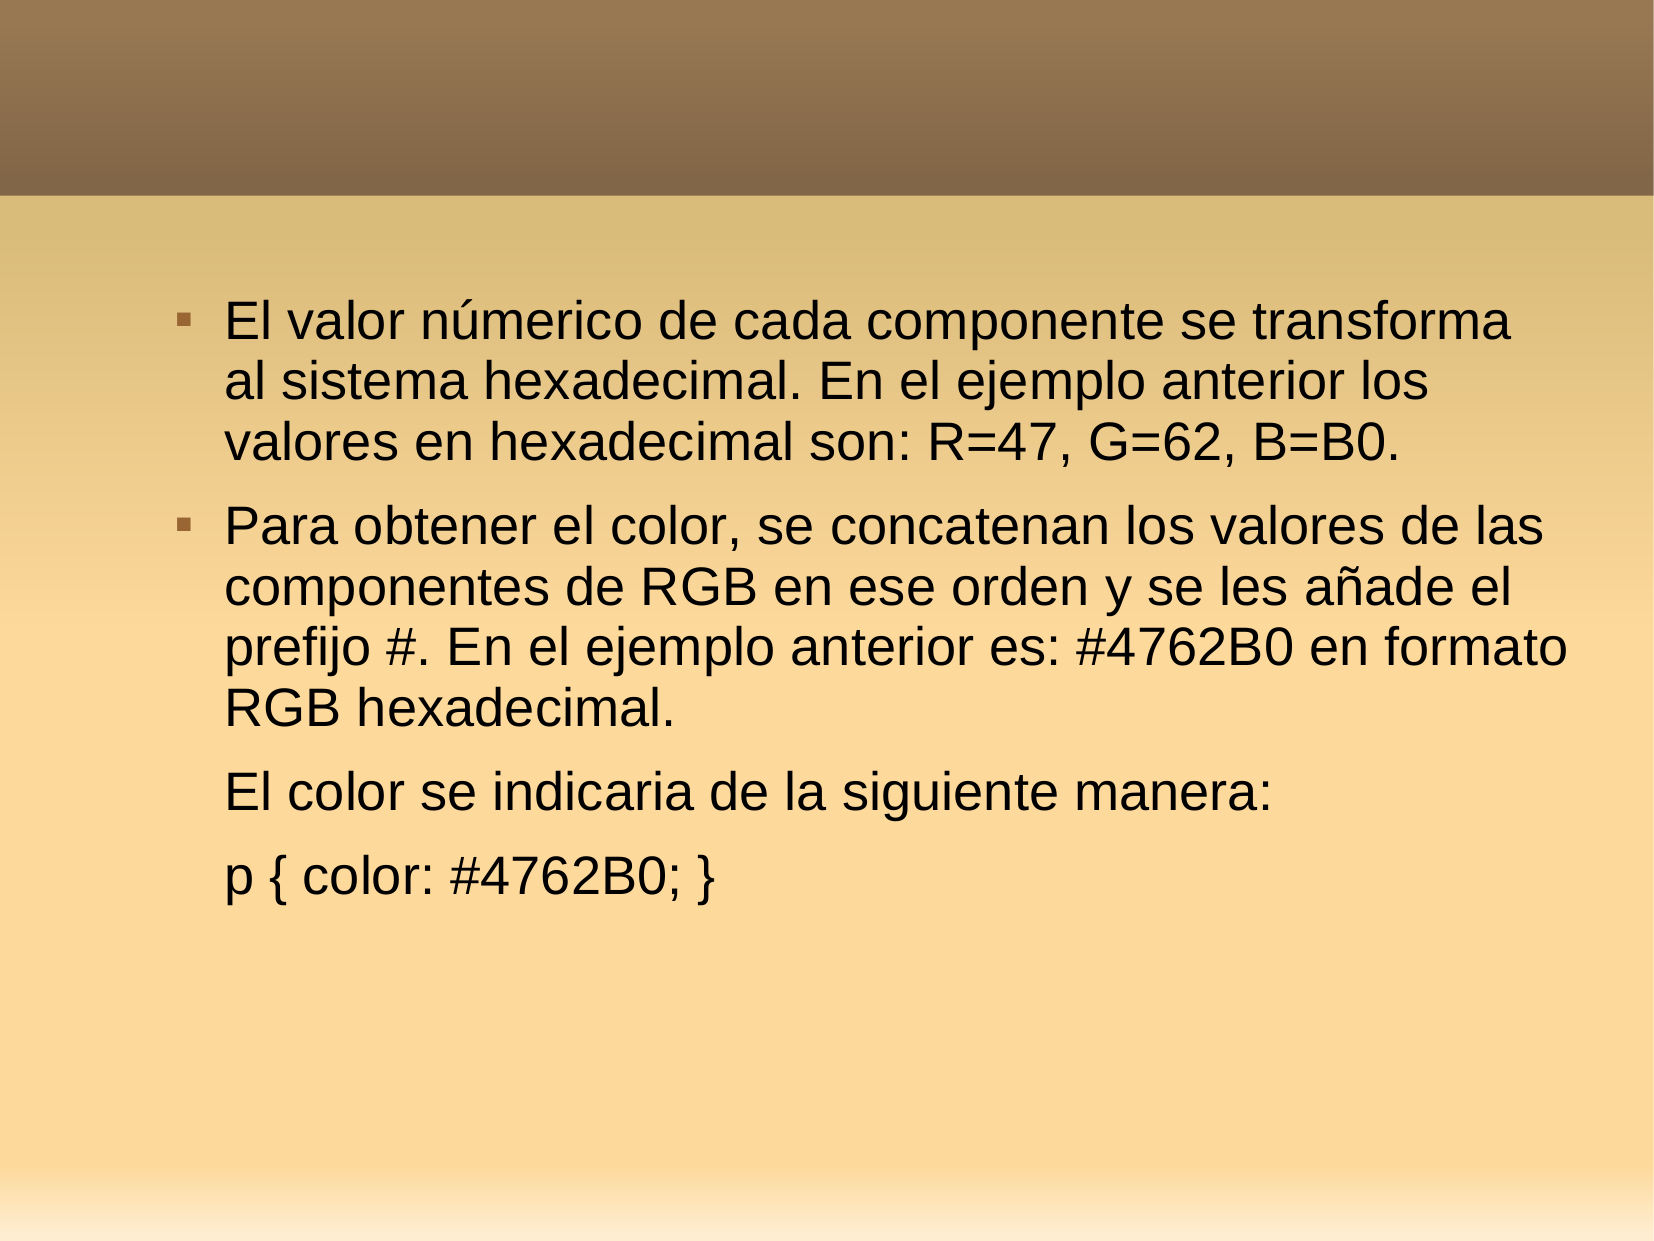

#
El valor númerico de cada componente se transforma al sistema hexadecimal. En el ejemplo anterior los valores en hexadecimal son: R=47, G=62, B=B0.
Para obtener el color, se concatenan los valores de las componentes de RGB en ese orden y se les añade el prefijo #. En el ejemplo anterior es: #4762B0 en formato RGB hexadecimal.
El color se indicaria de la siguiente manera:
p { color: #4762B0; }